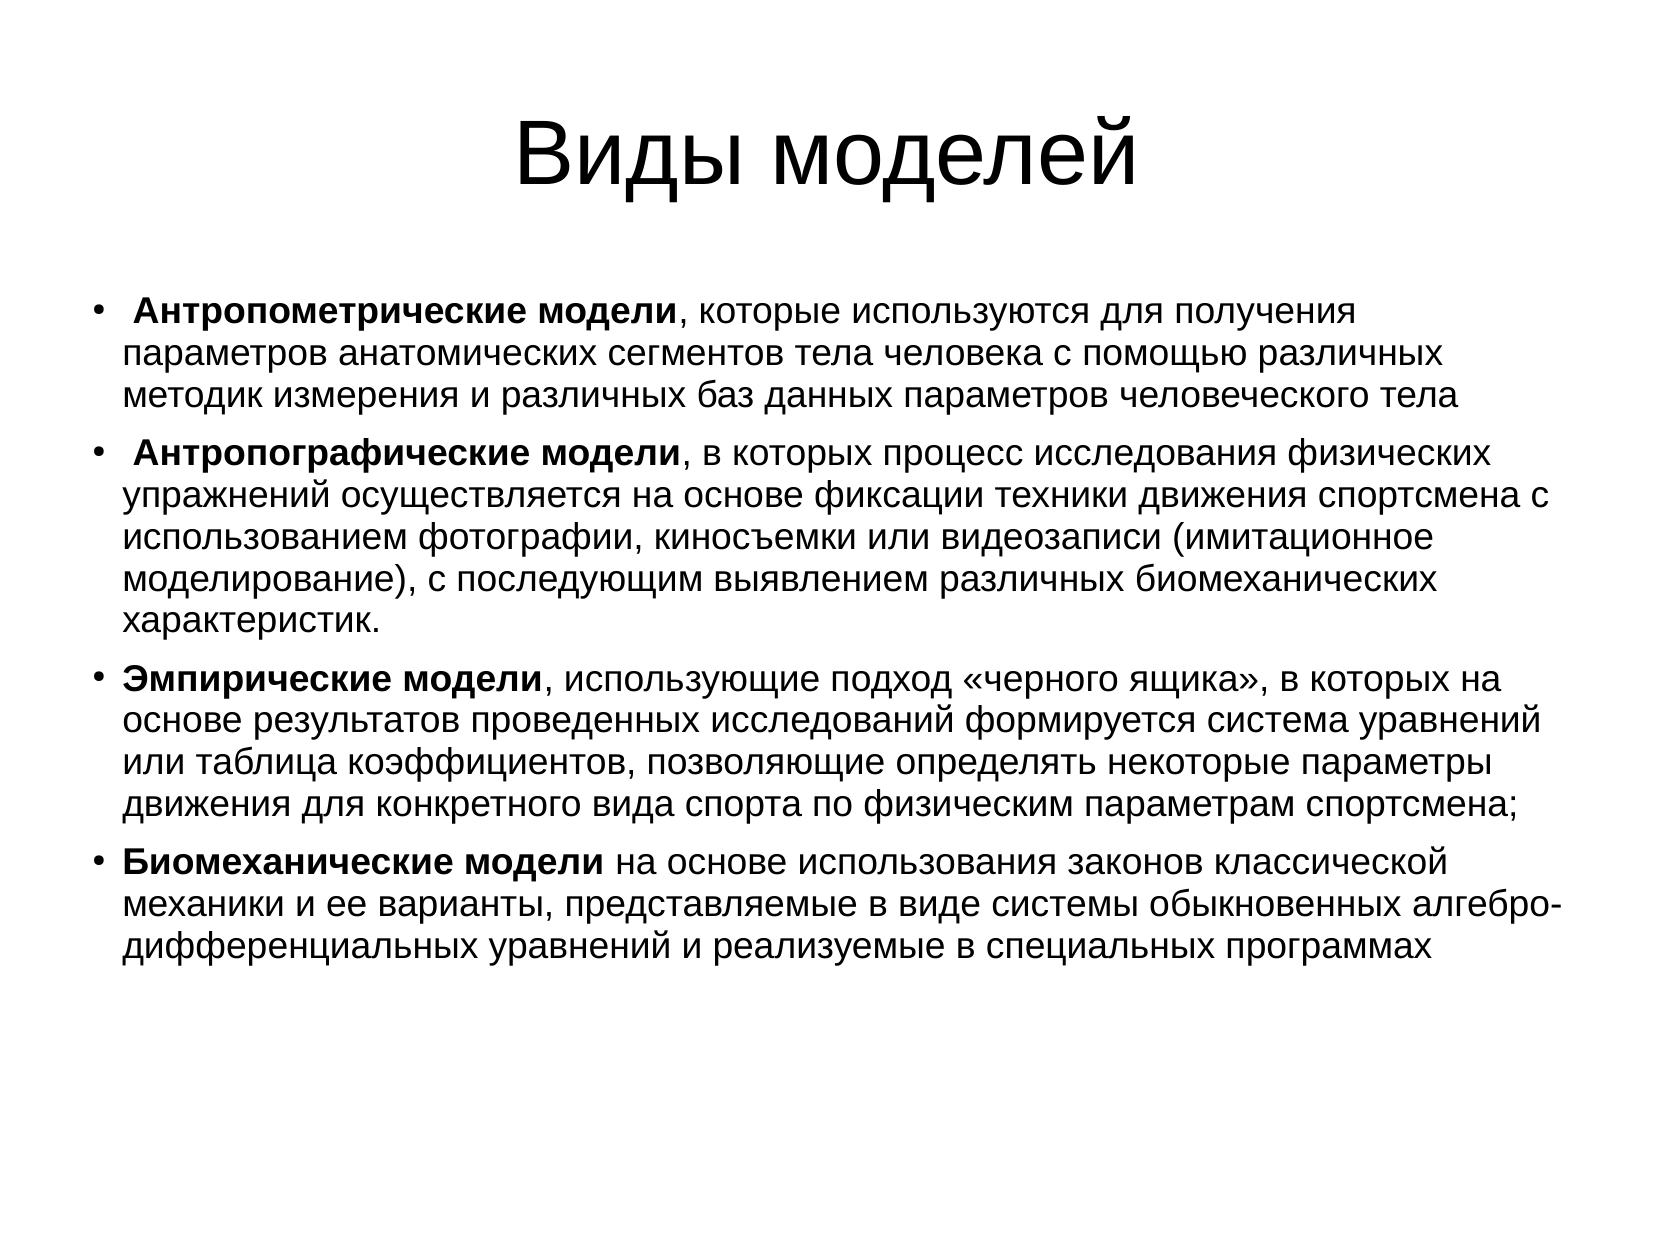

# Виды моделей
 Антропометрические модели, которые используются для получения параметров анатомических сегментов тела человека с помощью различных методик измерения и различных баз данных параметров человеческого тела
 Антропографические модели, в которых процесс исследования физических упражнений осуществляется на основе фиксации техники движения спортсмена с использованием фотографии, киносъемки или видеозаписи (имитационное моделирование), с последующим выявлением различных биомеханических характеристик.
Эмпирические модели, использующие подход «черного ящика», в которых на основе результатов проведенных исследований формируется система уравнений или таблица коэффициентов, позволяющие определять некоторые параметры движения для конкретного вида спорта по физическим параметрам спортсмена;
Биомеханические модели на основе использования законов классической механики и ее варианты, представляемые в виде системы обыкновенных алгебро-дифференциальных уравнений и реализуемые в специальных программах